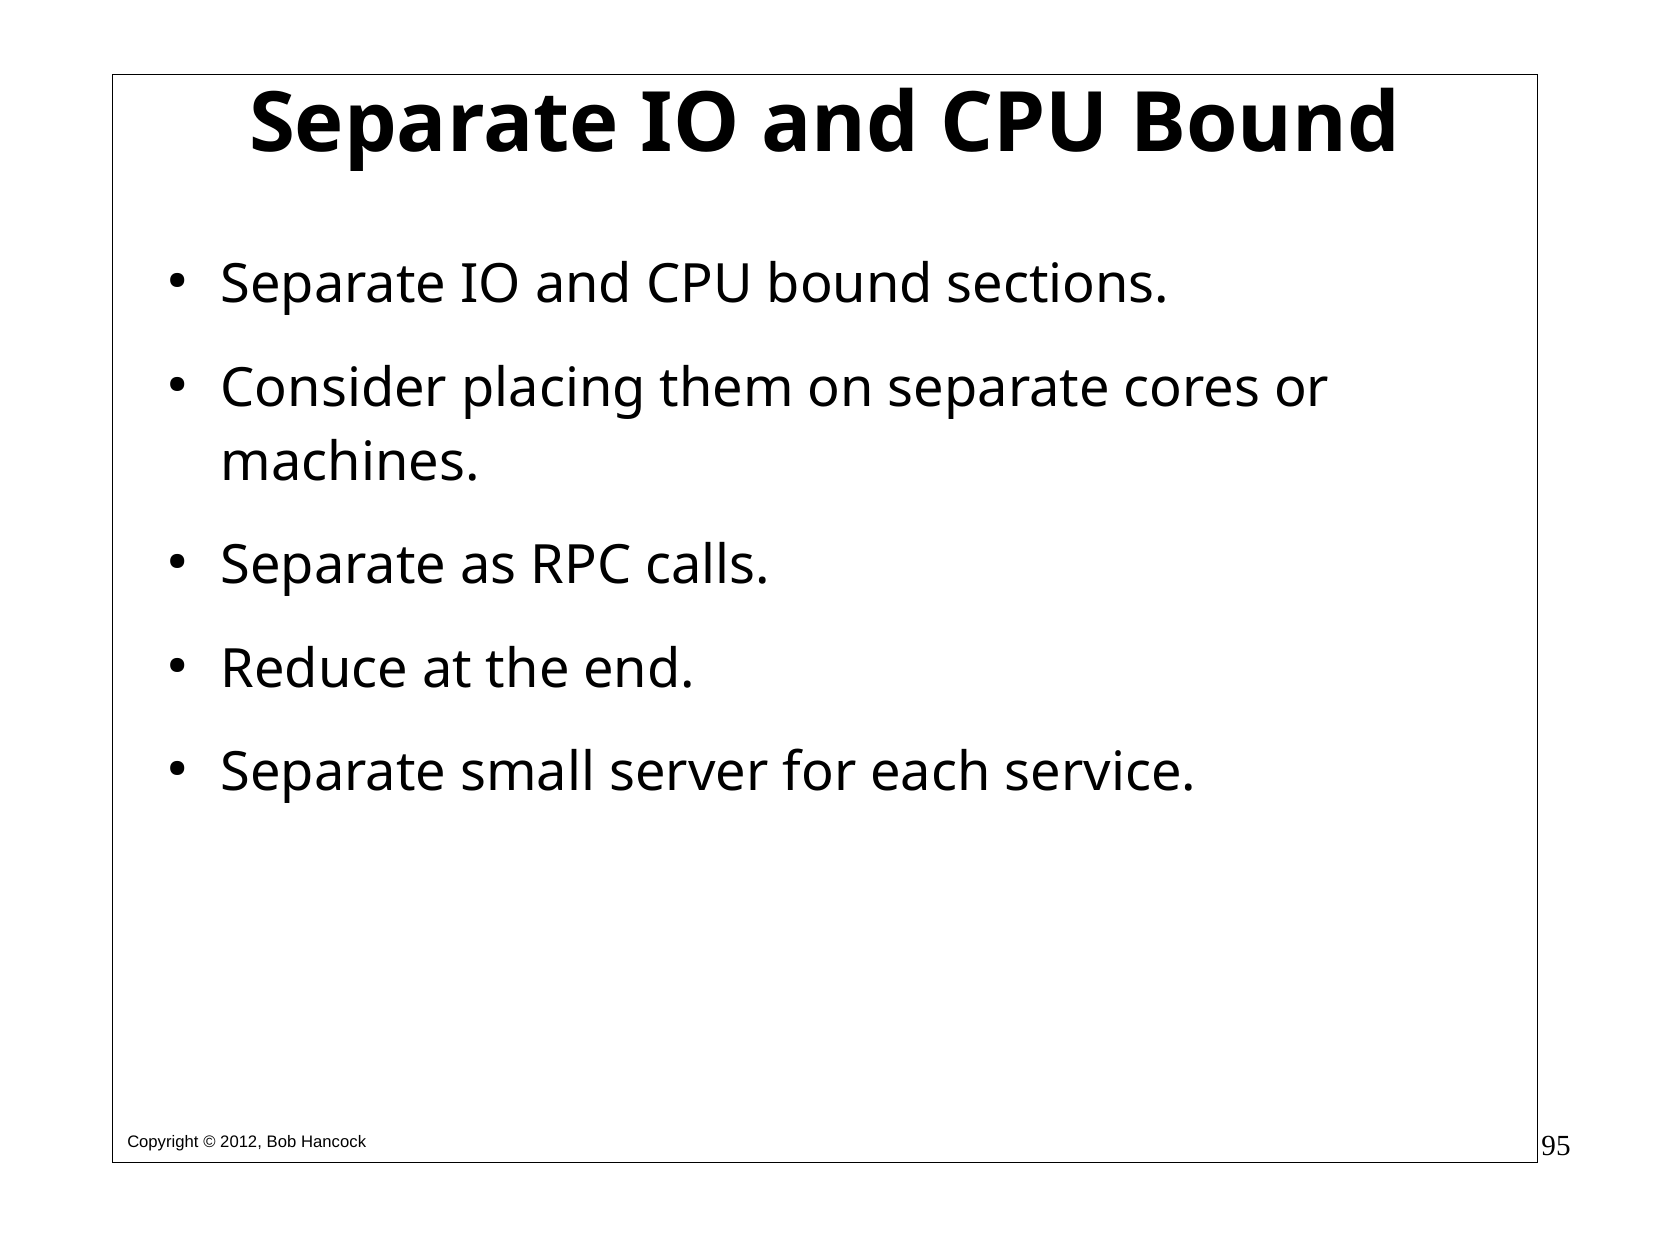

# Separate IO and CPU Bound
Separate IO and CPU bound sections.
Consider placing them on separate cores or machines.
Separate as RPC calls.
Reduce at the end.
Separate small server for each service.
Copyright © 2012, Bob Hancock
95